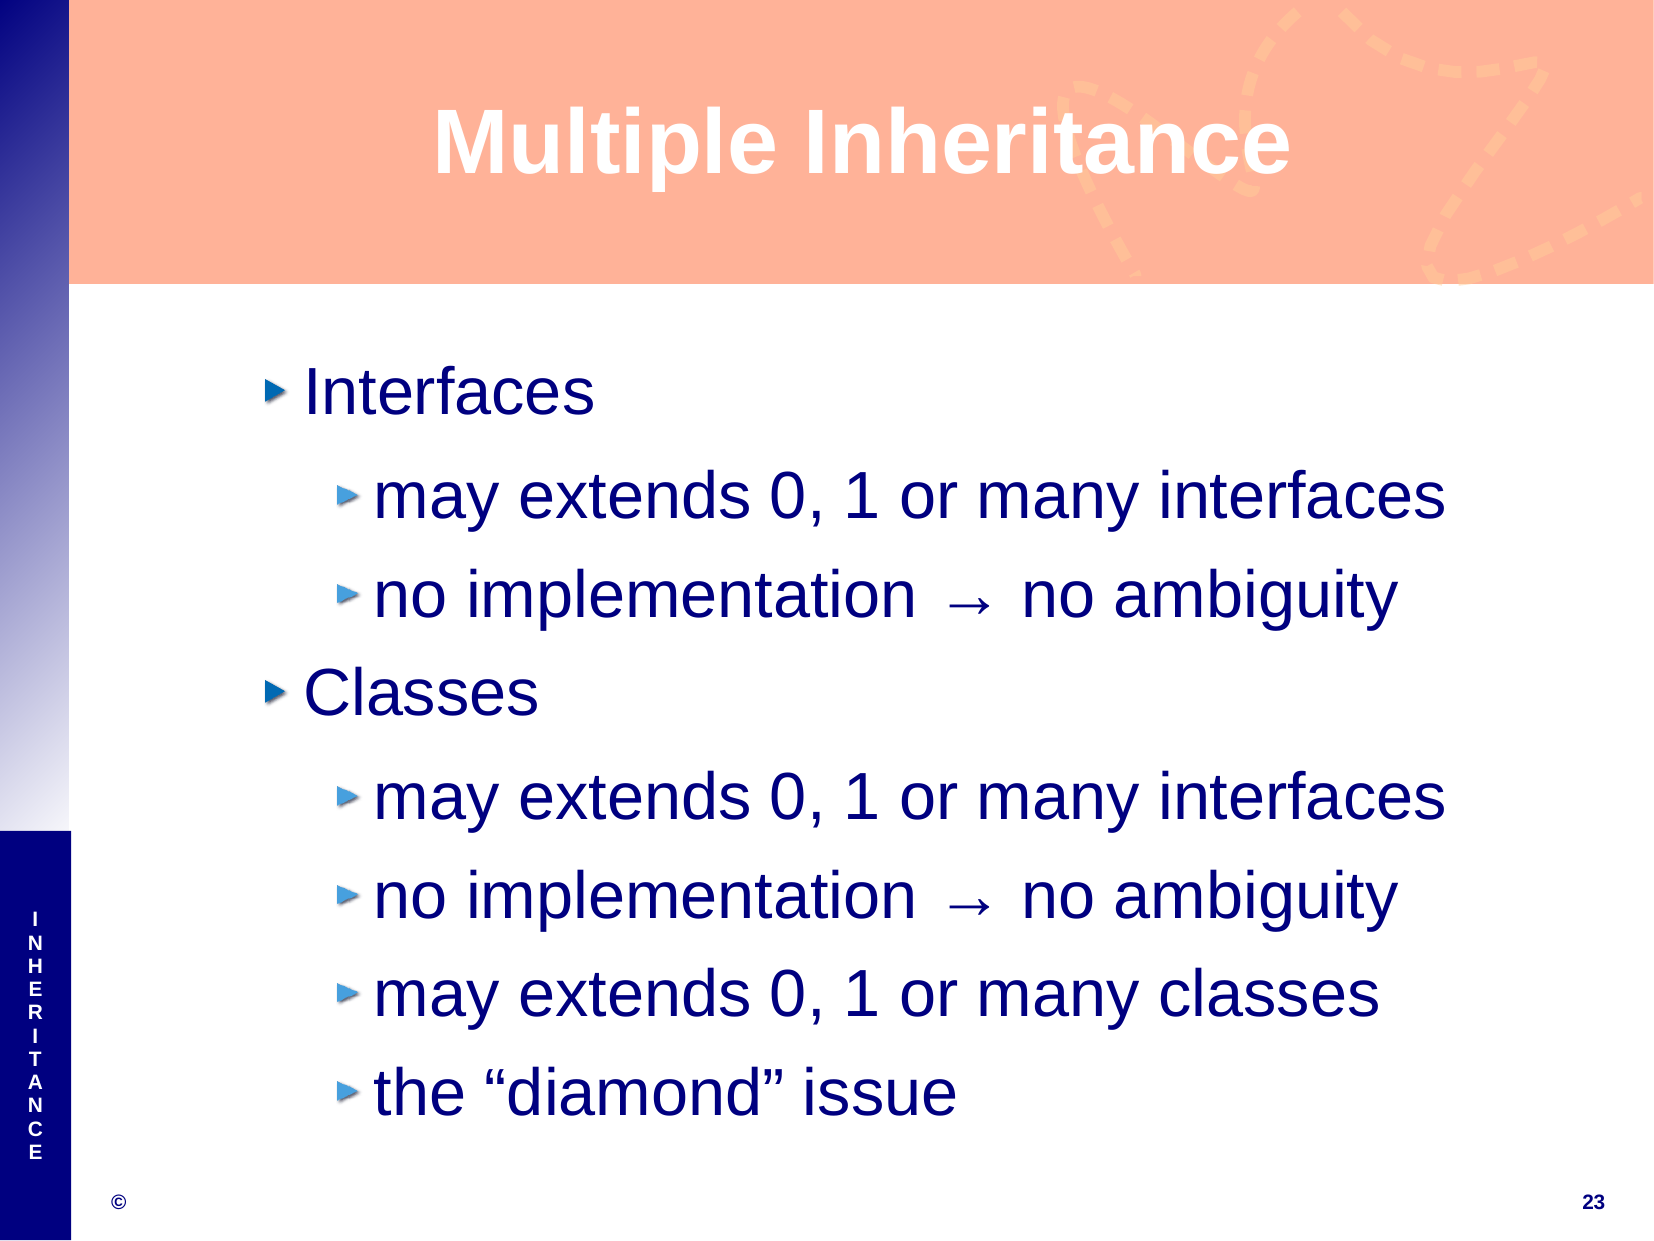

# Multiple Inheritance
Interfaces
may extends 0, 1 or many interfaces
no implementation → no ambiguity
Classes
may extends 0, 1 or many interfaces
no implementation → no ambiguity
may extends 0, 1 or many classes
the “diamond” issue
I
N
H
E
R
 I
T
A
N
C
E